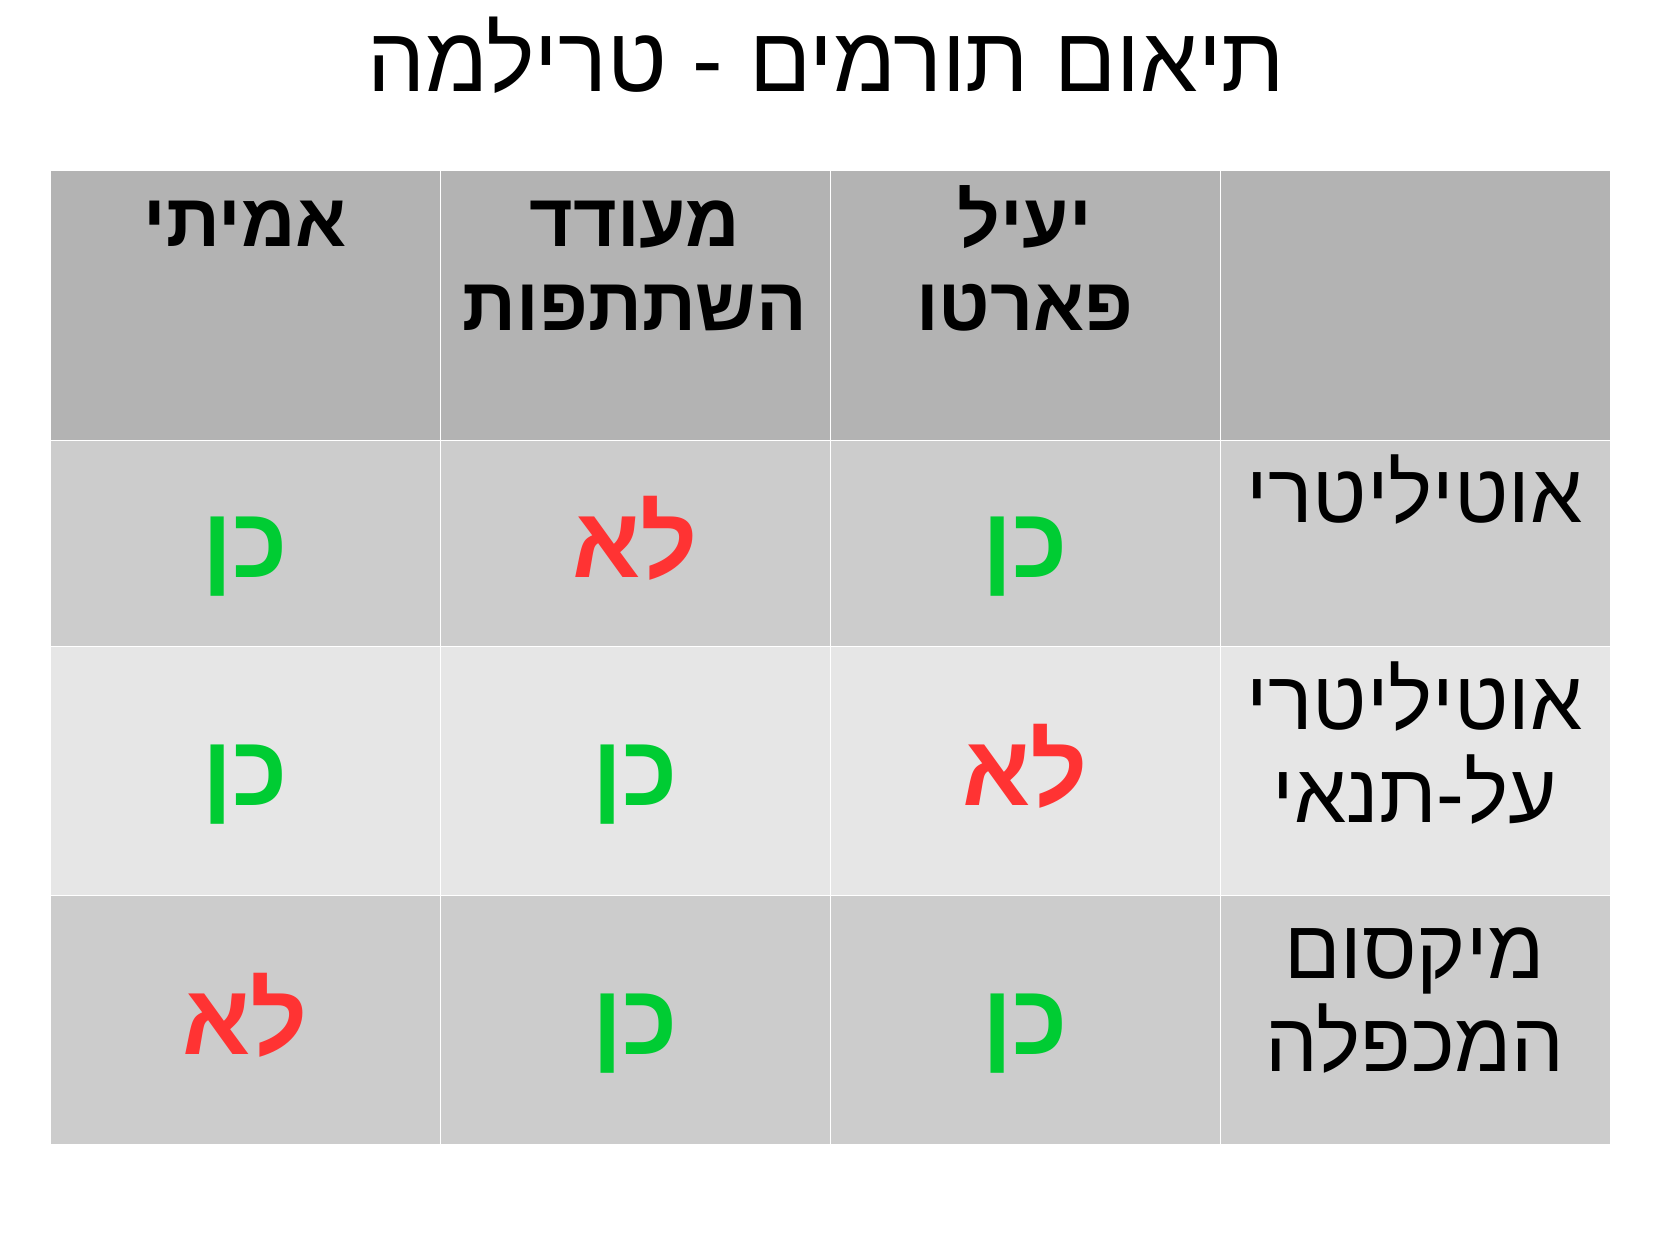

# תיאום תורמים - טרילמה
| אמיתי | מעודד השתתפות | יעיל פארטו | |
| --- | --- | --- | --- |
| כן | לא | כן | אוטיליטרי |
| כן | כן | לא | אוטיליטרי על-תנאי |
| לא | כן | כן | מיקסום המכפלה |